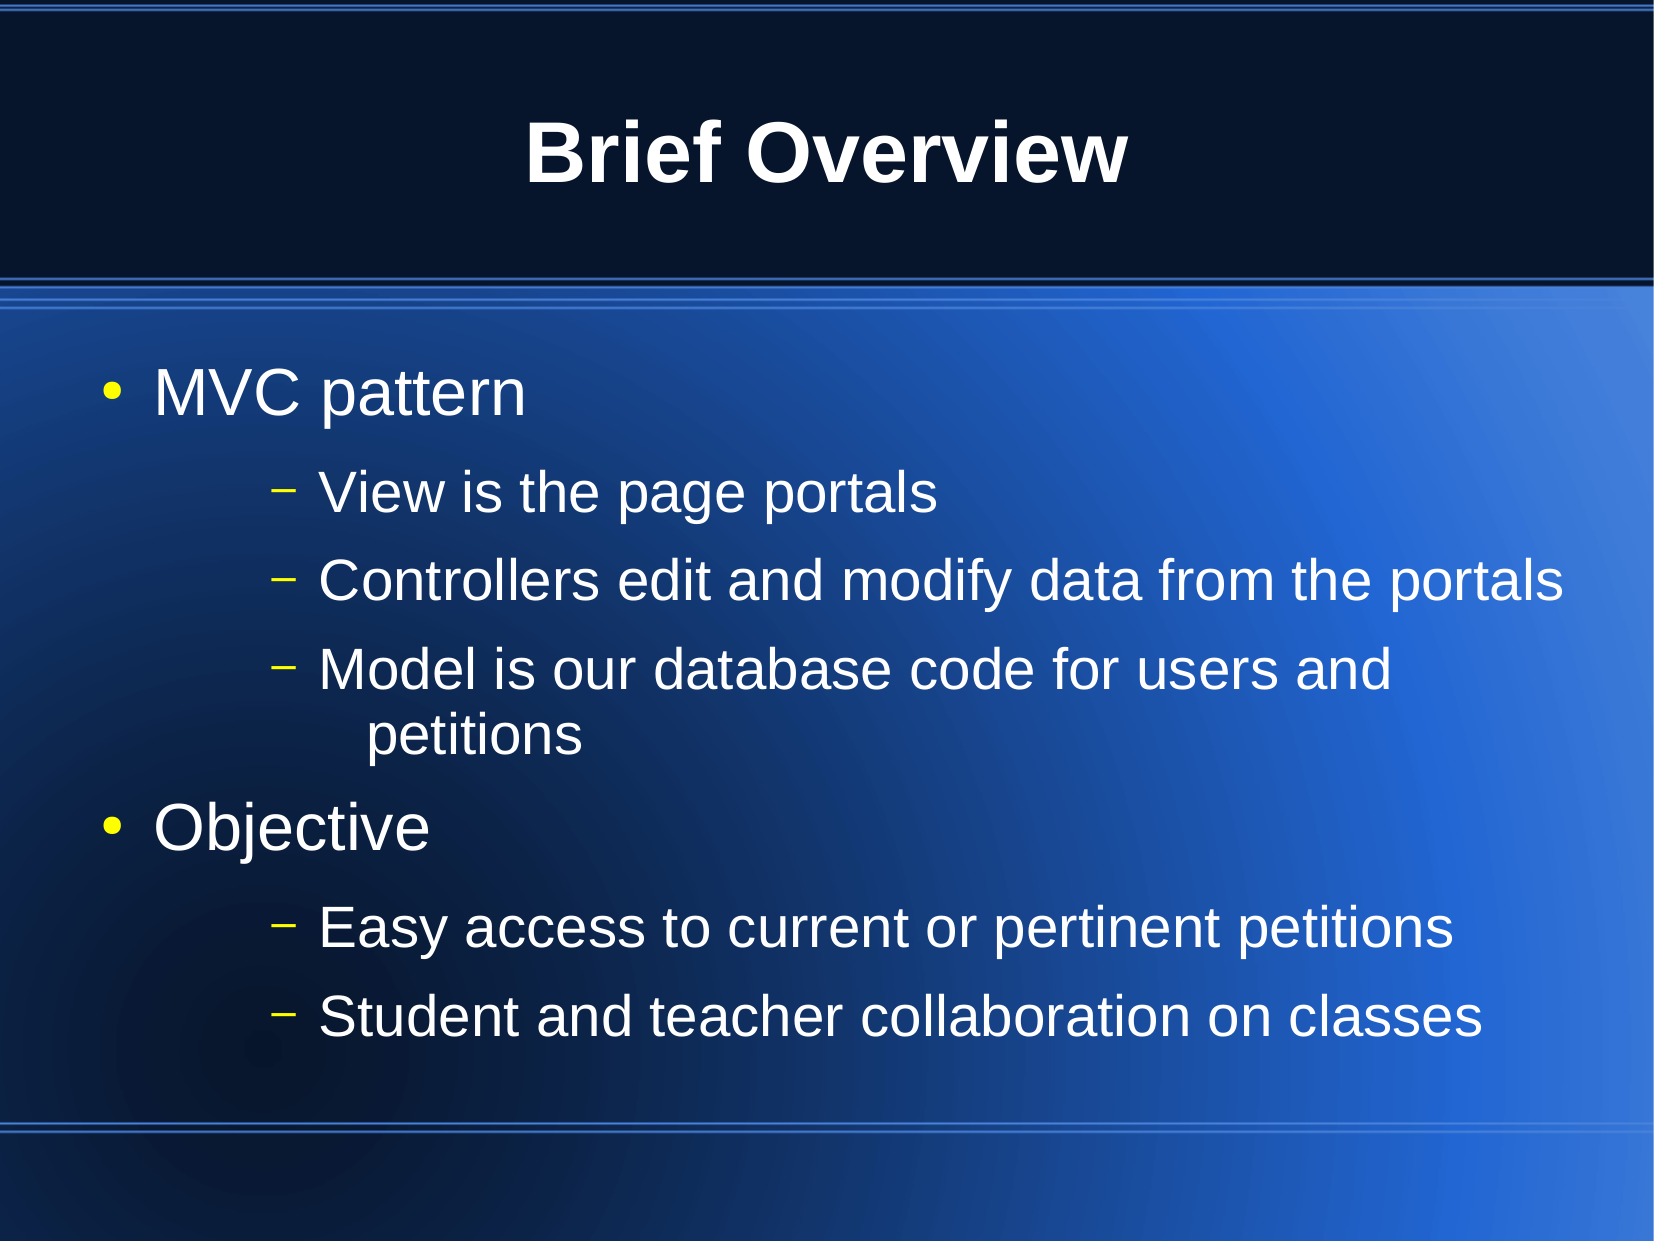

# Brief Overview
MVC pattern
View is the page portals
Controllers edit and modify data from the portals
Model is our database code for users and petitions
Objective
Easy access to current or pertinent petitions
Student and teacher collaboration on classes